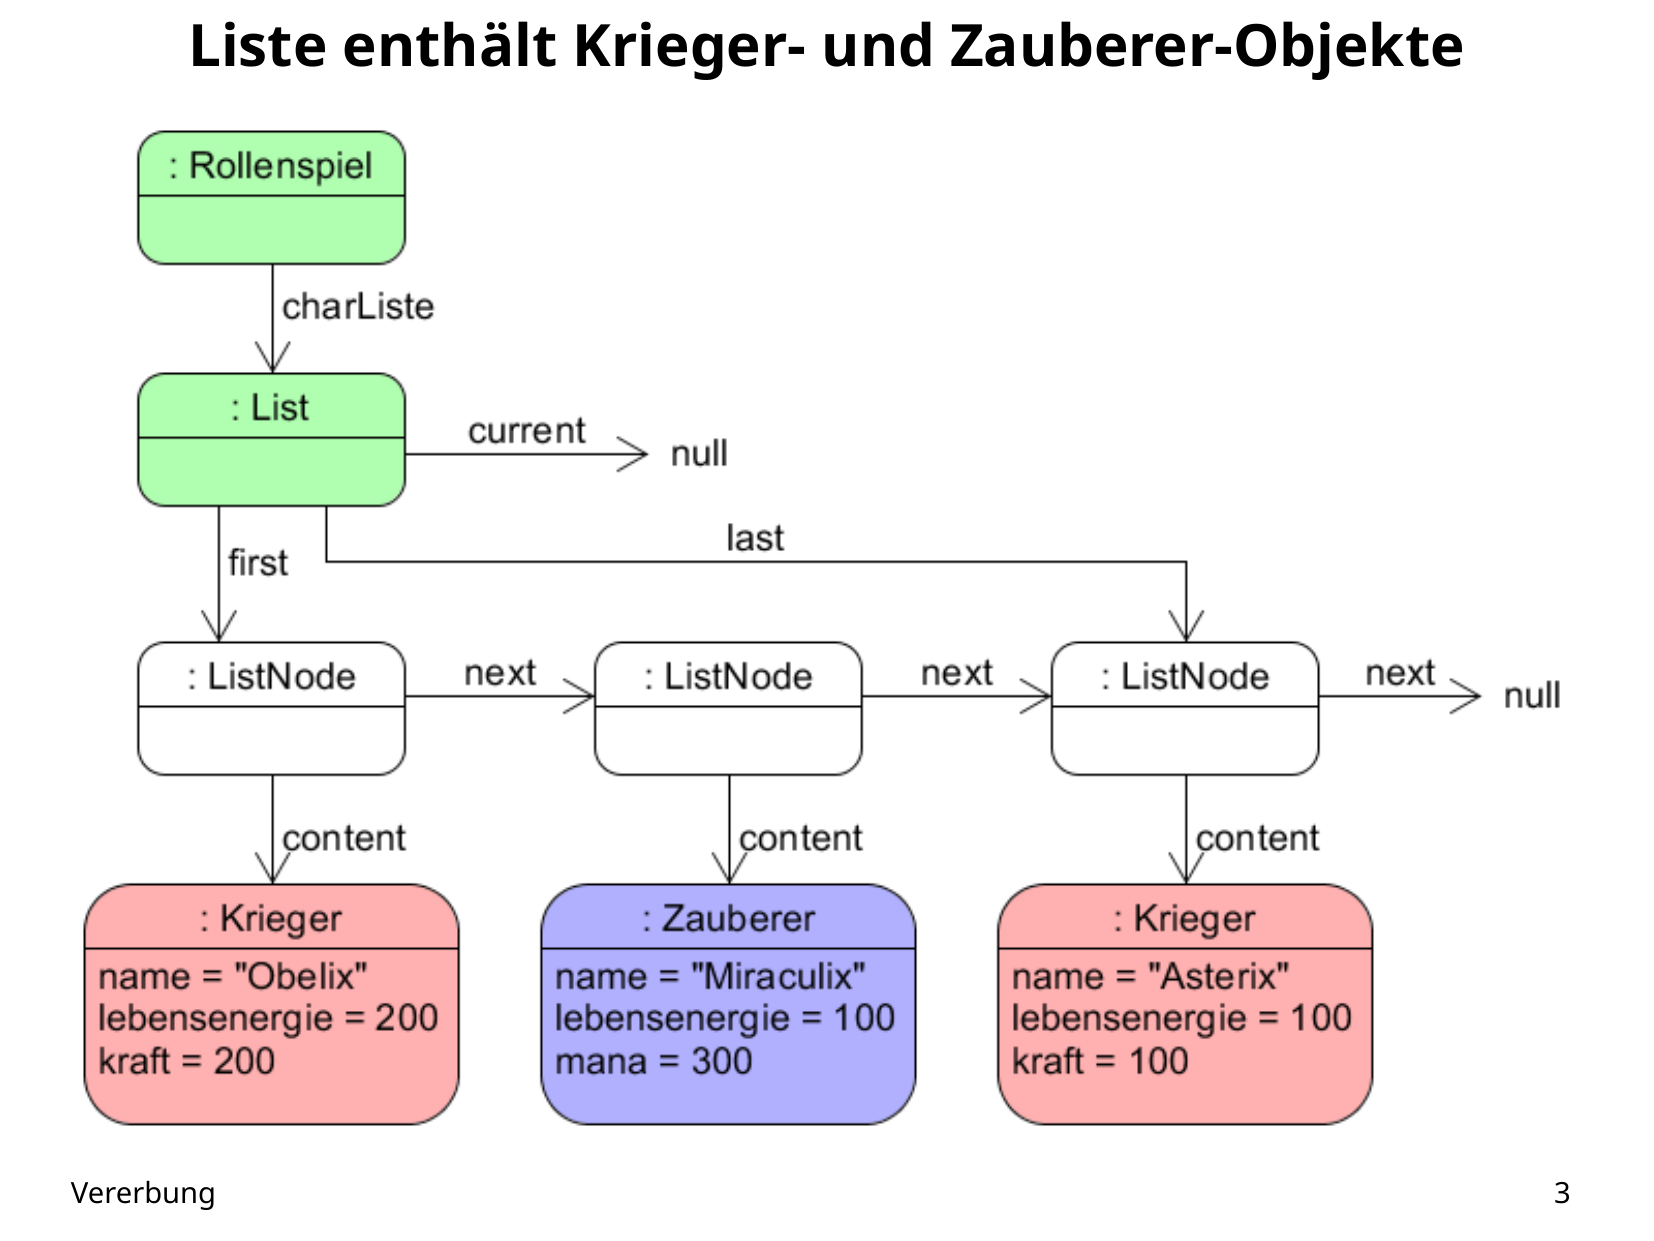

# Liste enthält Krieger- und Zauberer-Objekte
Vererbung
3